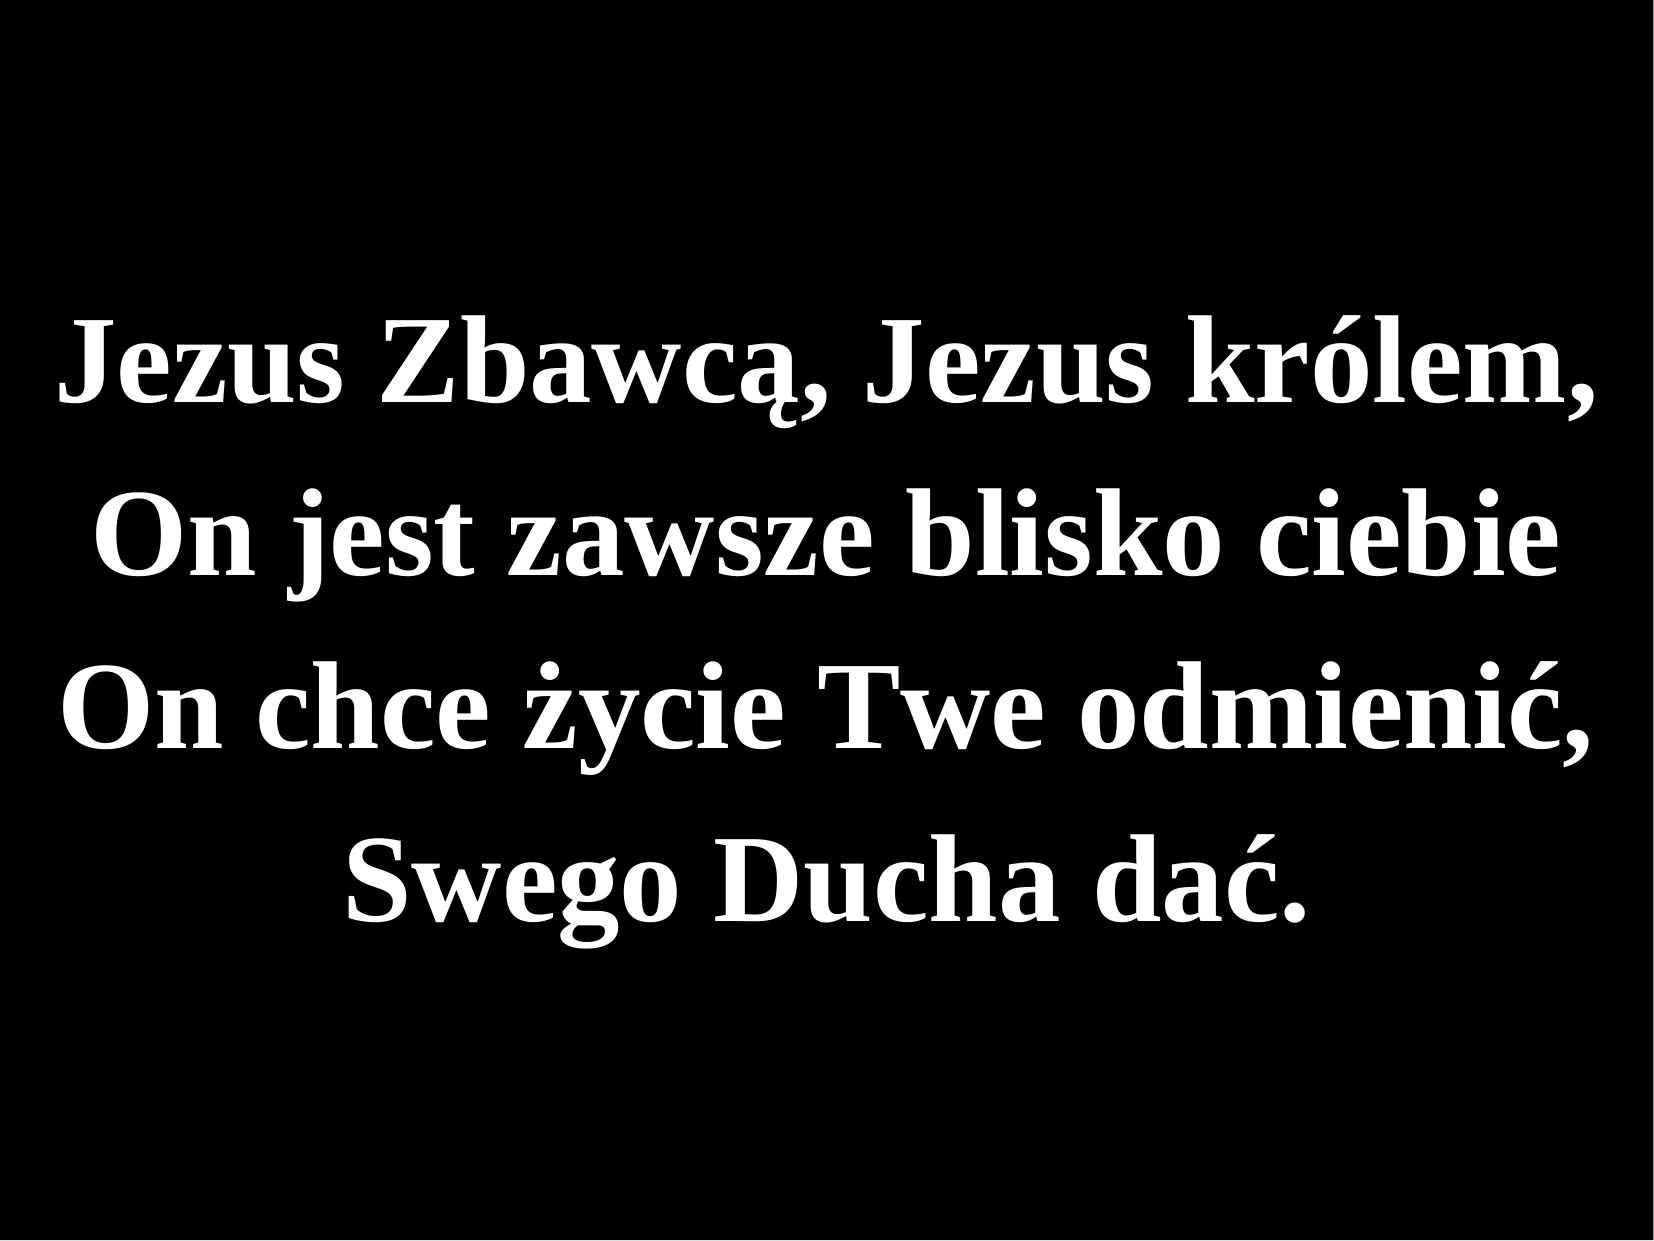

# Jezus Zbawcą, Jezus królem, ppp On jest zawsze blisko ciebie ppp On chce życie Twe odmienić, ppp Swego Ducha dać.